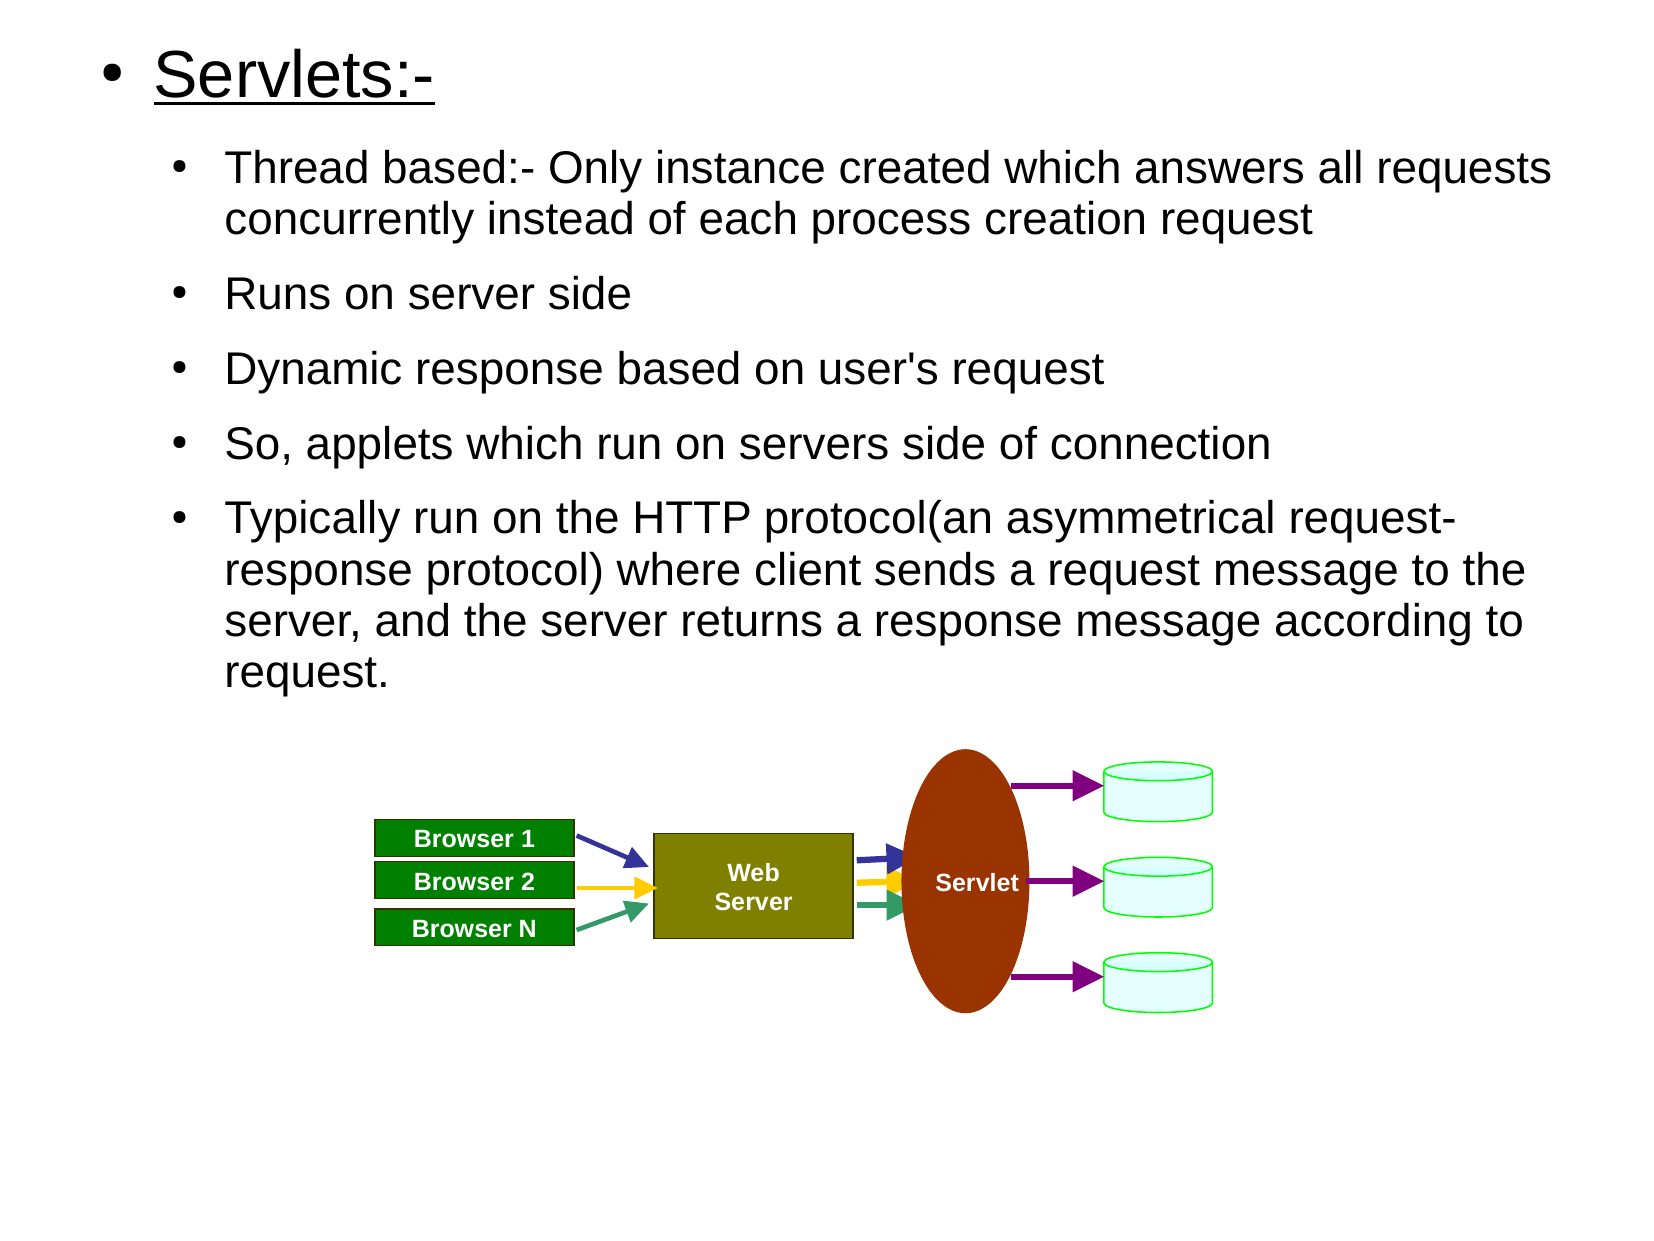

# Servlets:-
Thread based:- Only instance created which answers all requests concurrently instead of each process creation request
Runs on server side
Dynamic response based on user's request
So, applets which run on servers side of connection
Typically run on the HTTP protocol(an asymmetrical request-response protocol) where client sends a request message to the server, and the server returns a response message according to request.
Servlet
Browser 1
Web
Server
Browser 2
Browser N